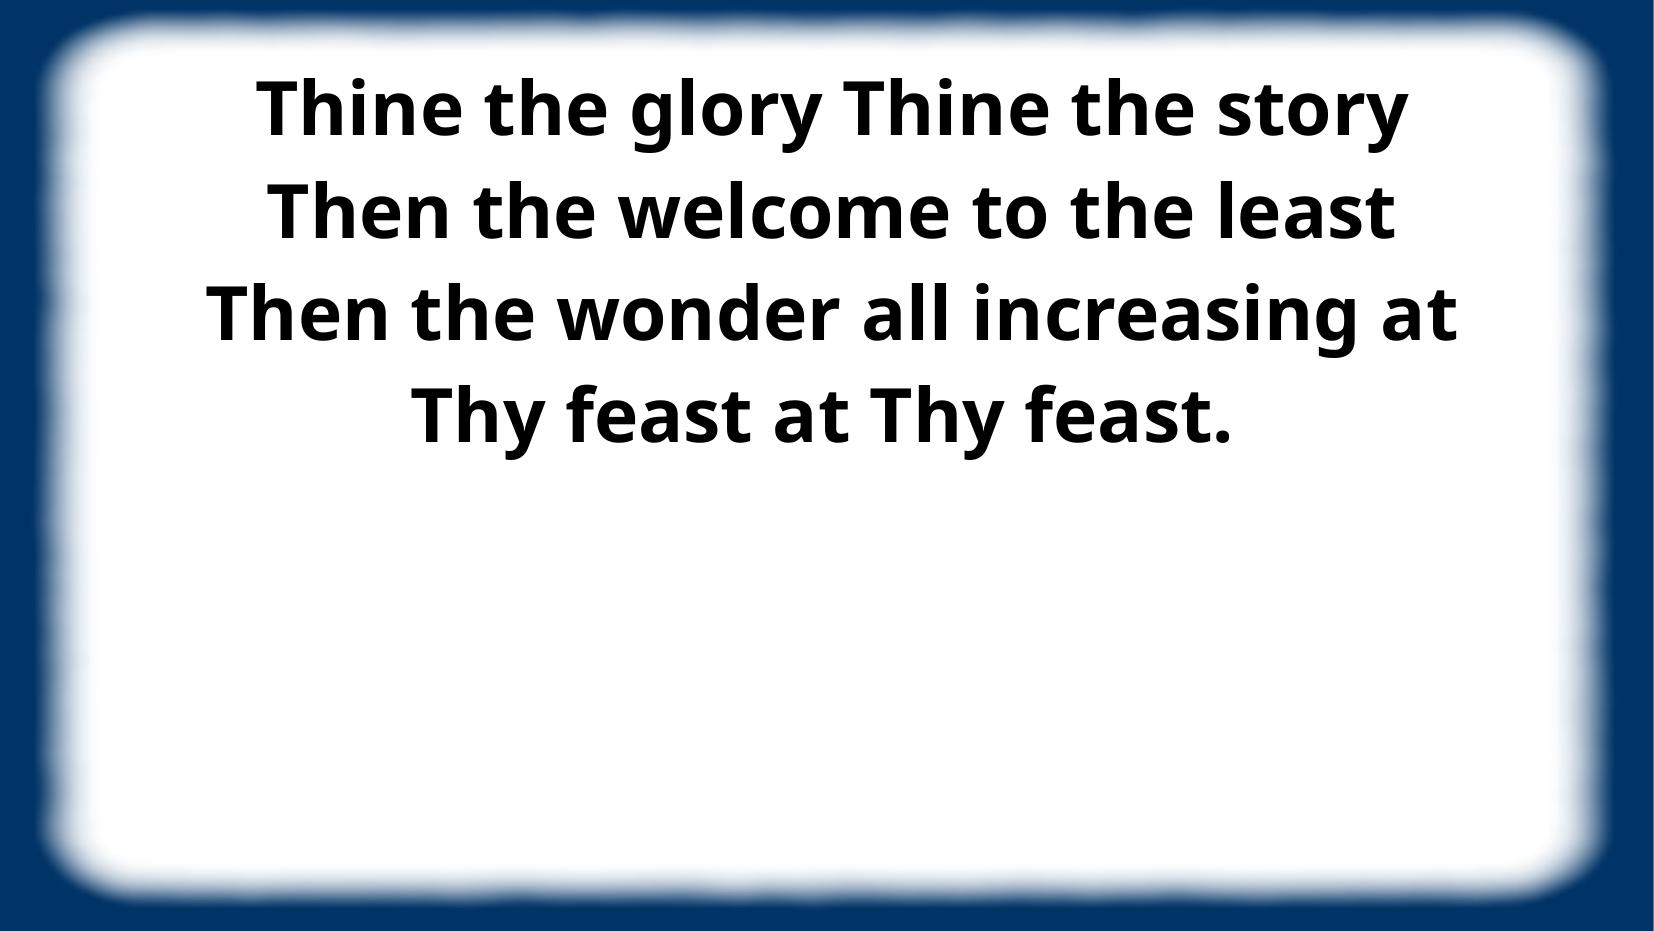

Thine the glory Thine the story
Then the welcome to the least
Then the wonder all increasing at
Thy feast at Thy feast.